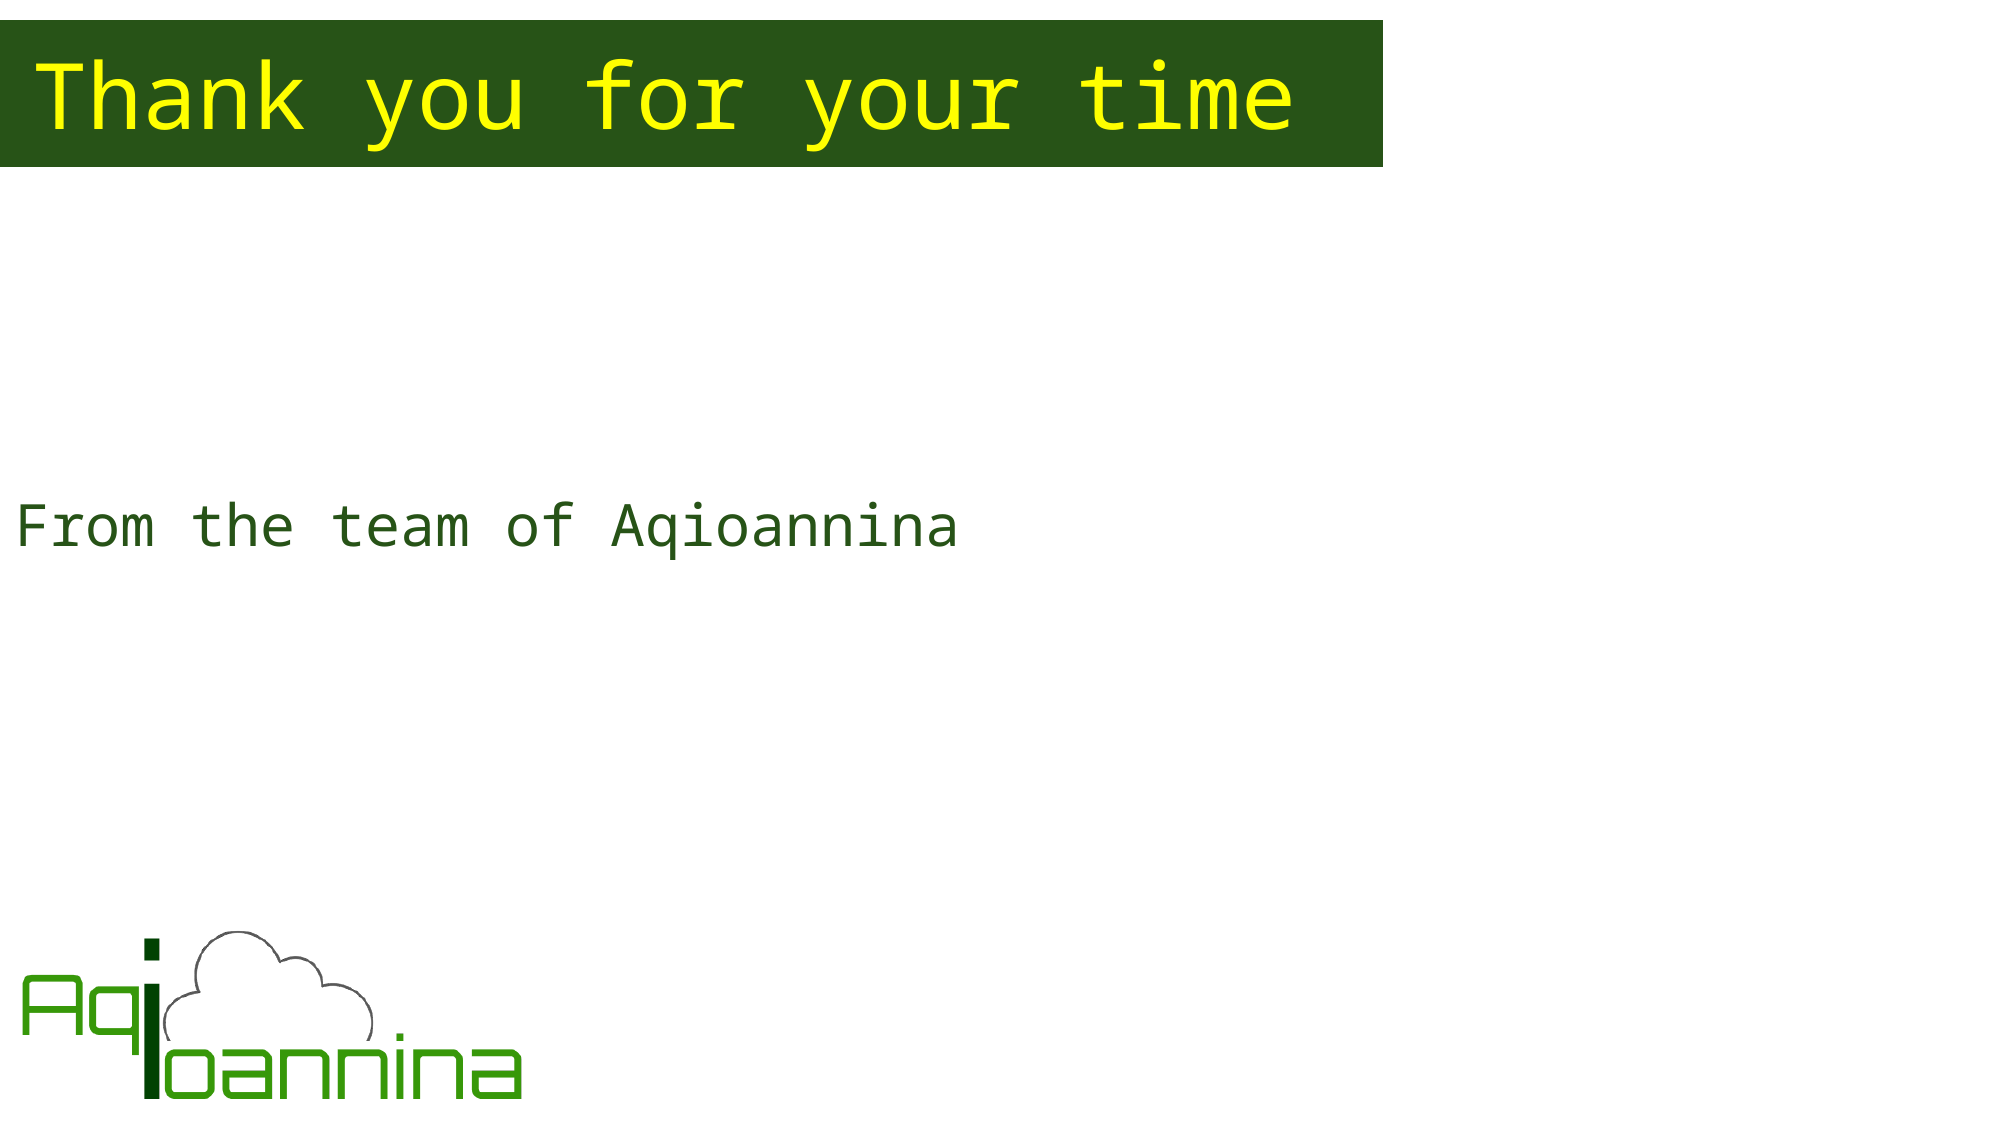

Thank you for your time
From the team of Aqioannina